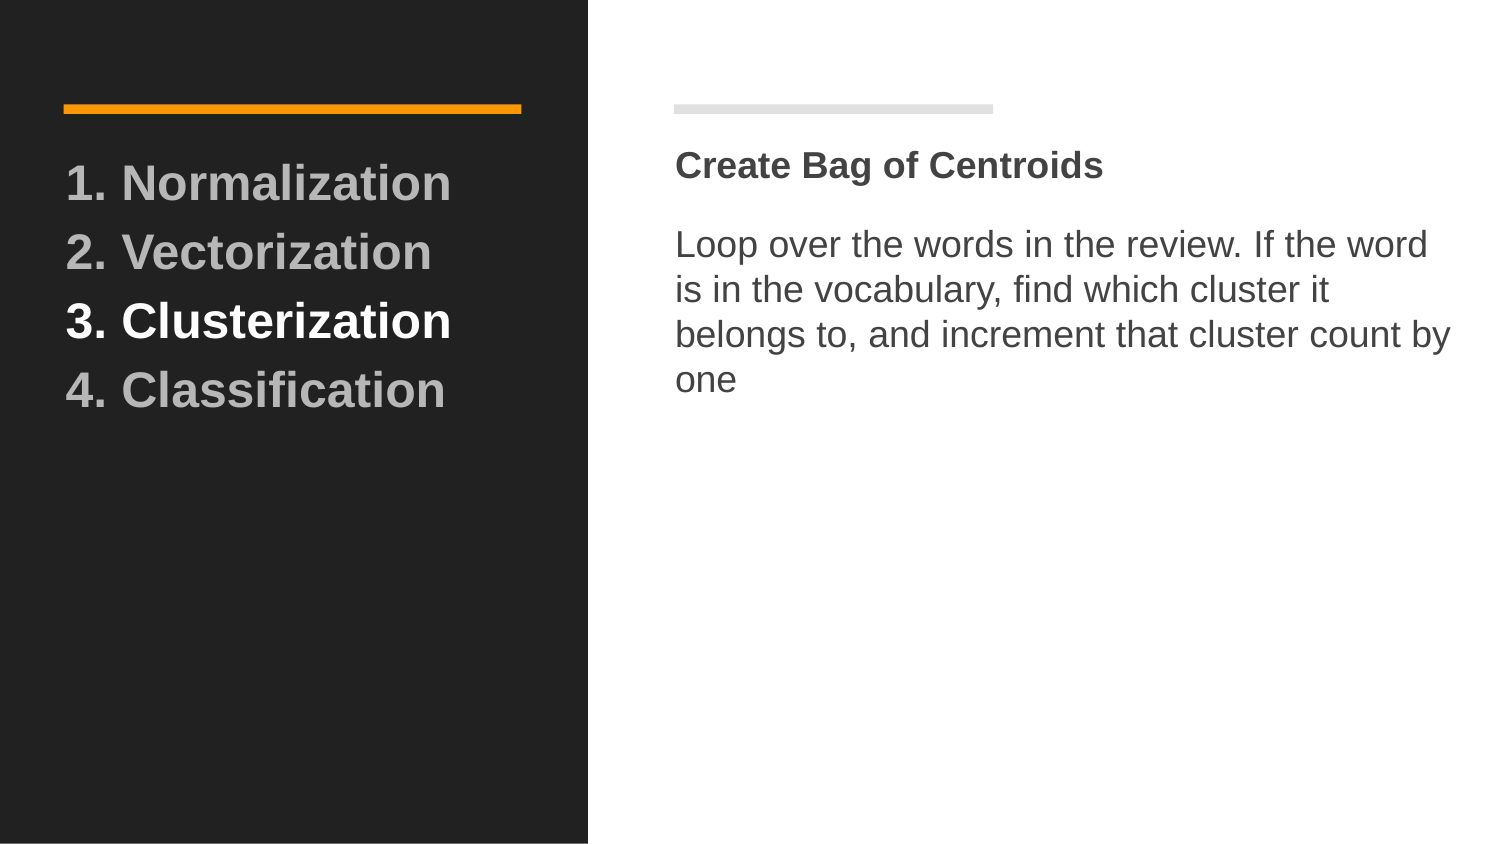

# 1. Normalization 2. Vectorization 3. Clusterization 4. Classification
Create Bag of Centroids
Loop over the words in the review. If the word is in the vocabulary, find which cluster it belongs to, and increment that cluster count by one